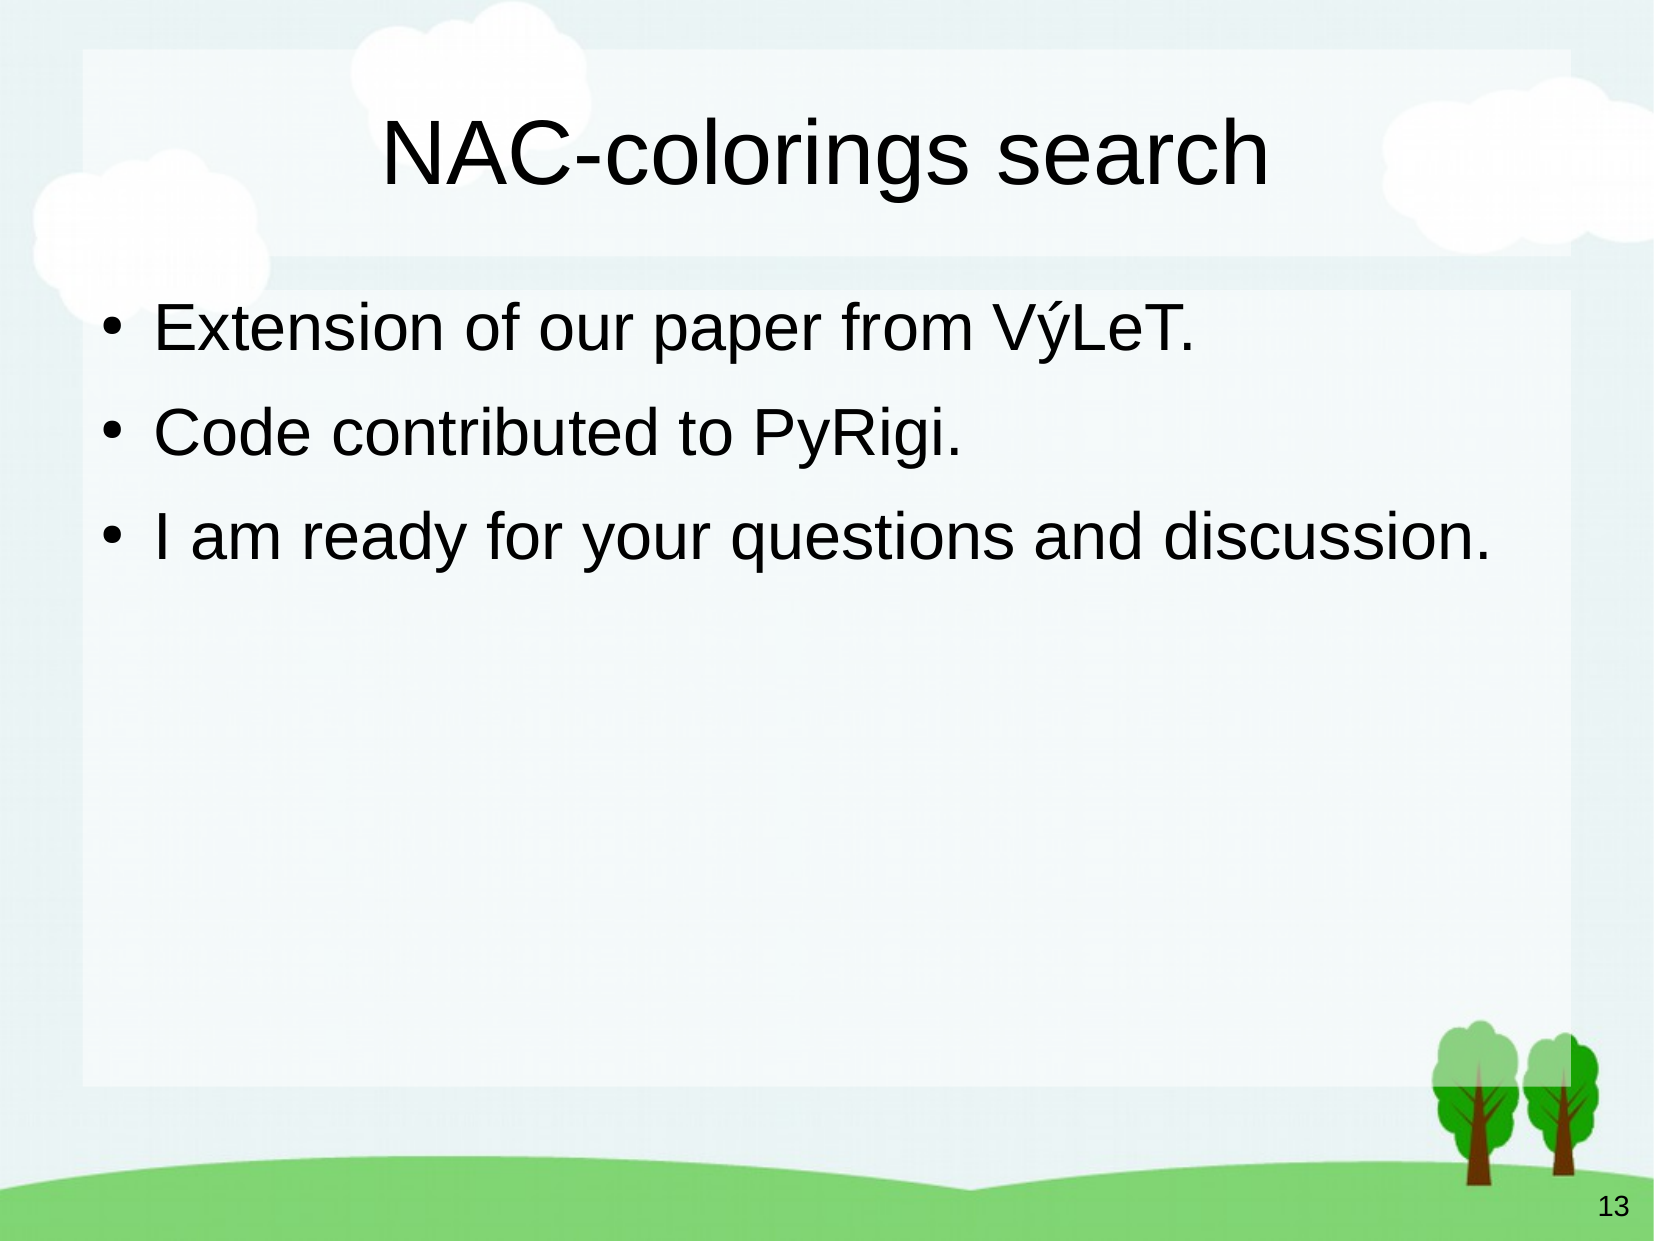

# NAC-colorings search
Extension of our paper from VýLeT.
Code contributed to PyRigi.
I am ready for your questions and discussion.
13